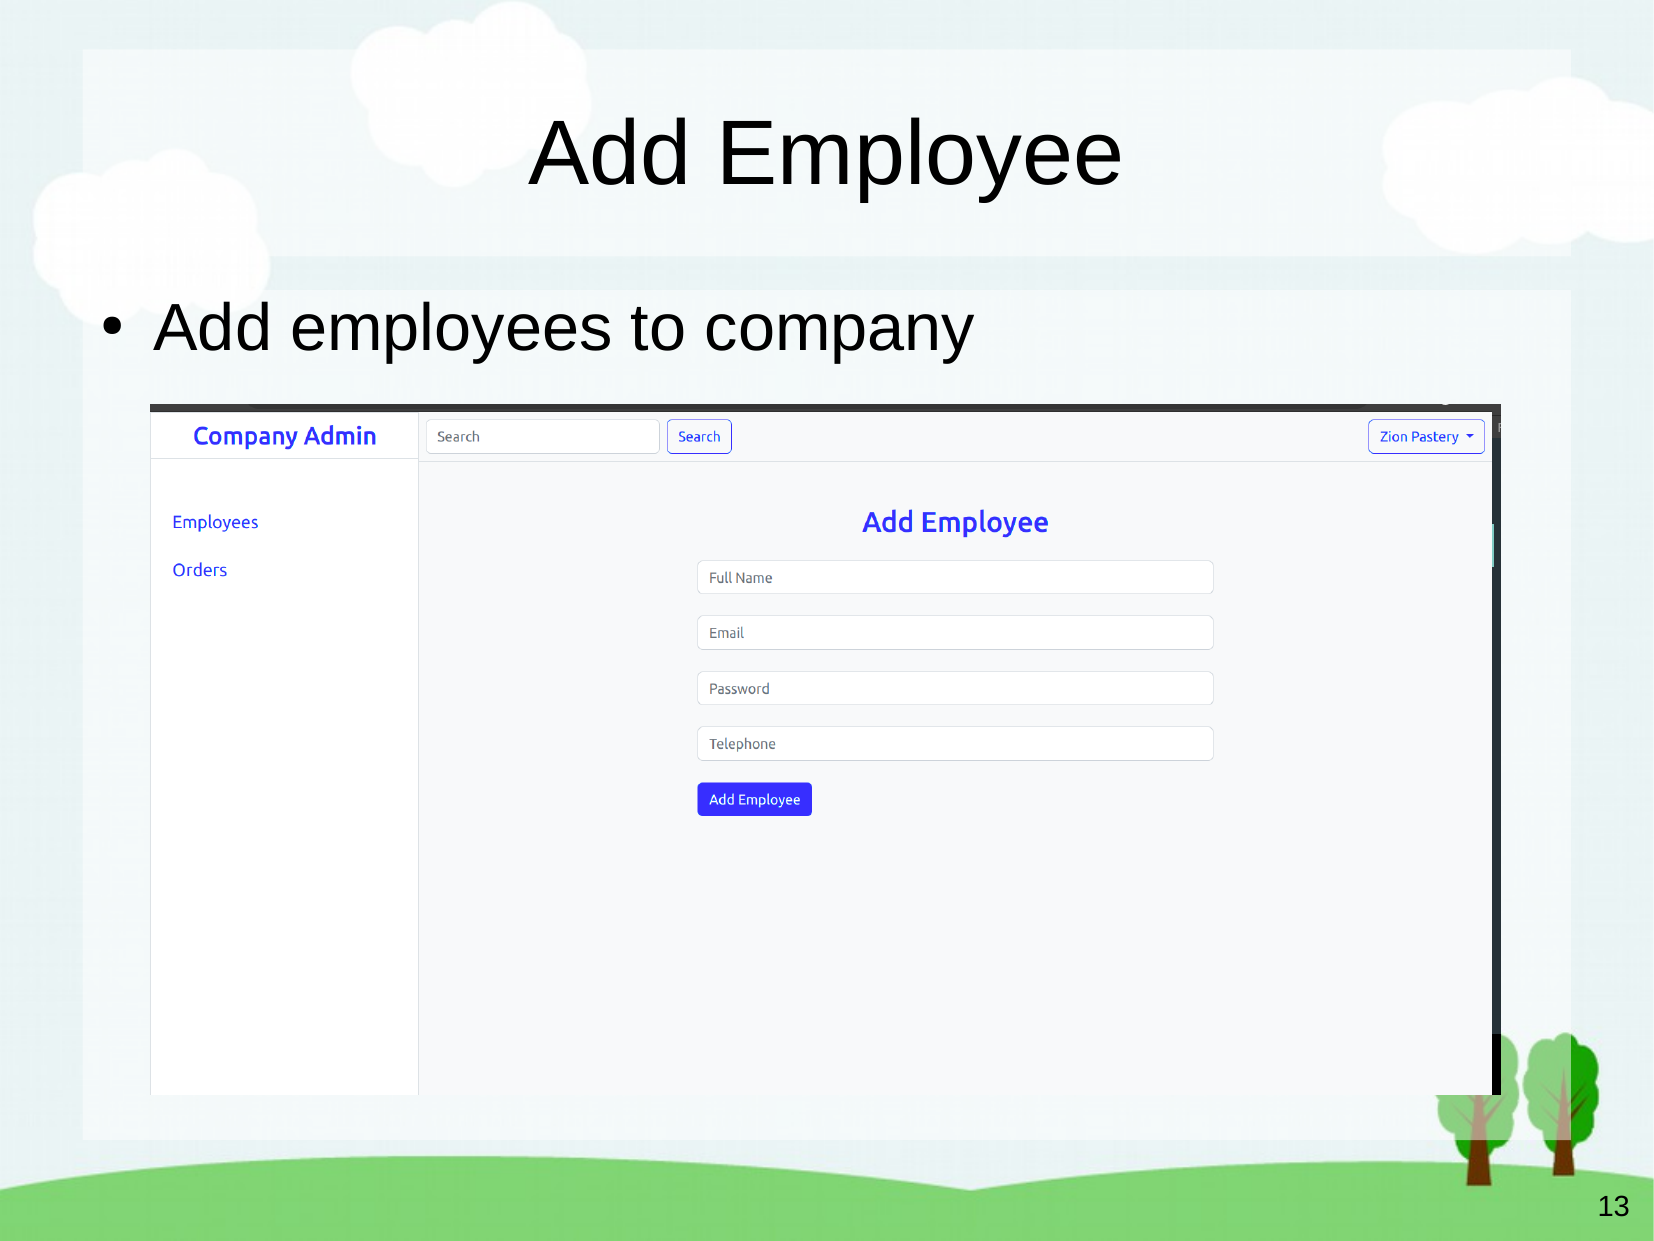

# Add Employee
Add employees to company
13